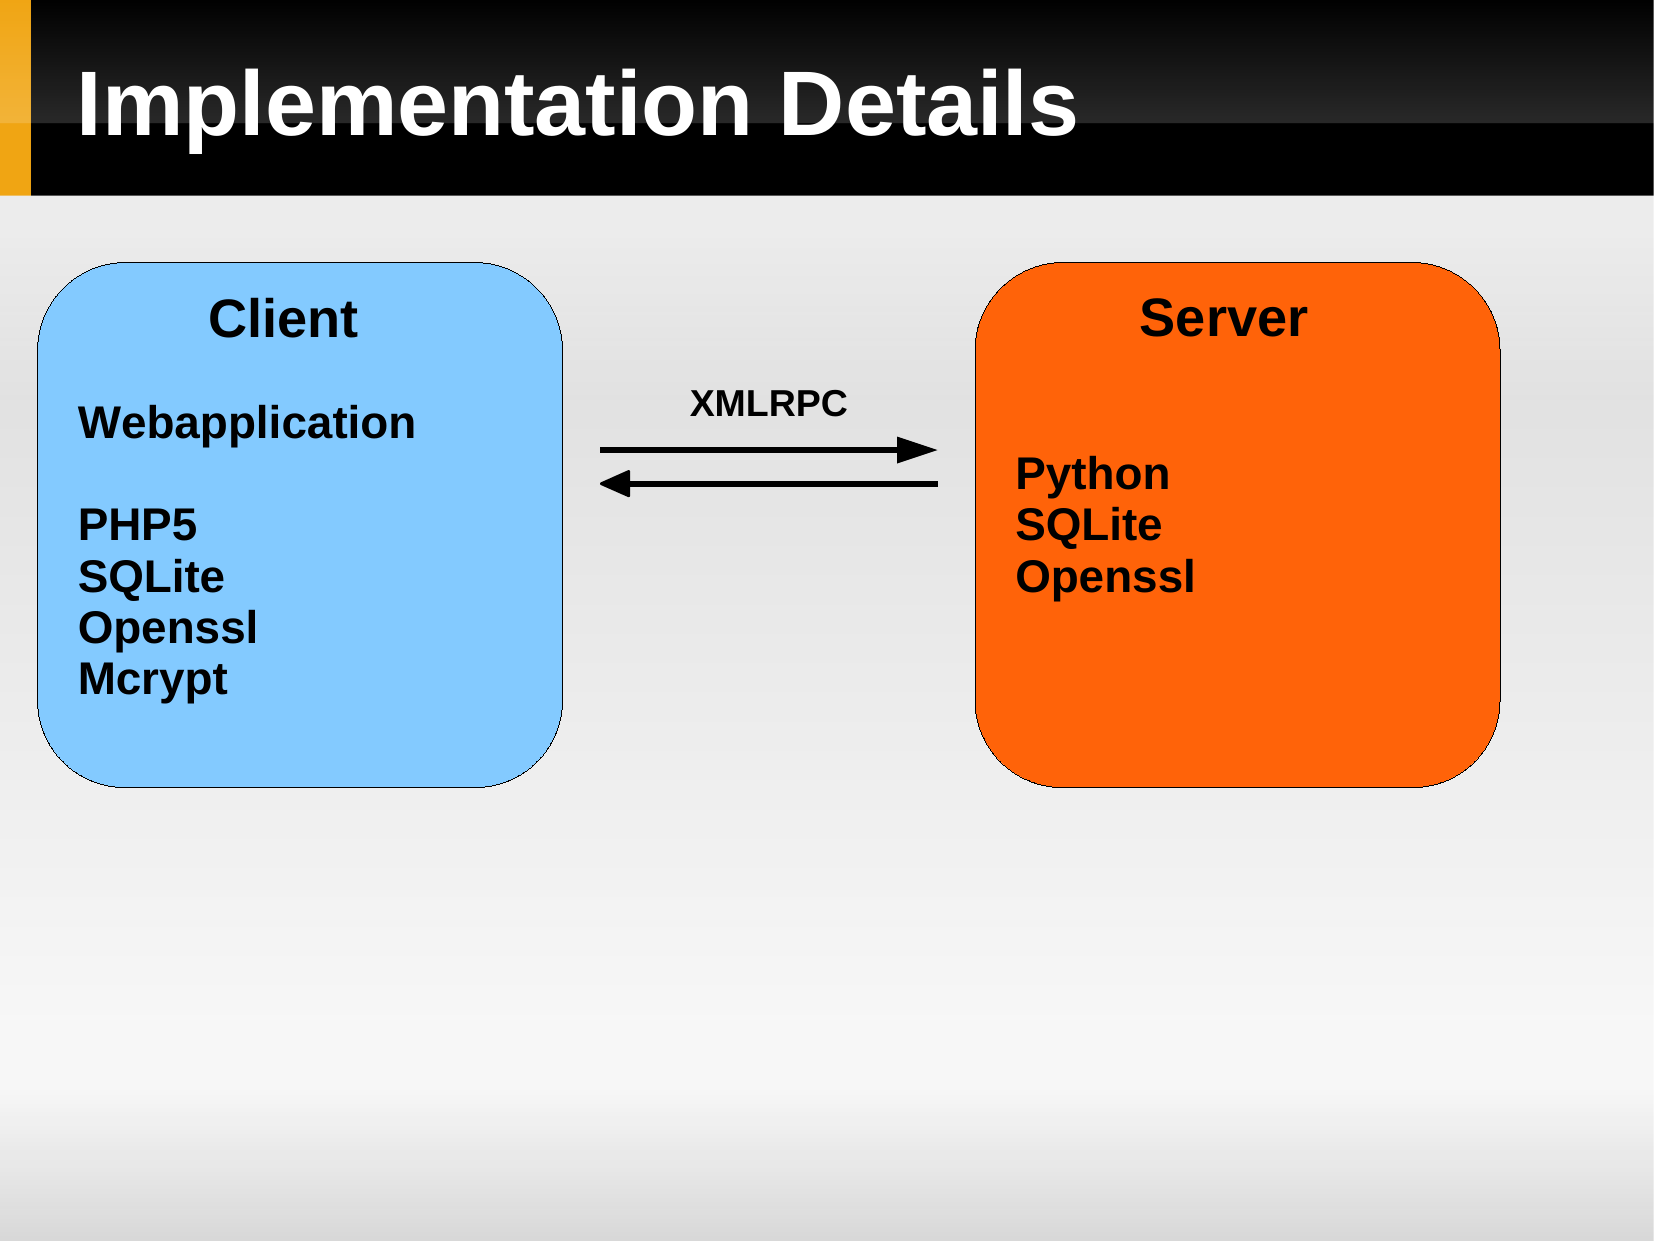

# Implementation Details
Webapplication
PHP5
SQLite
Openssl
Mcrypt
Python
SQLite
Openssl
Server
Client
XMLRPC